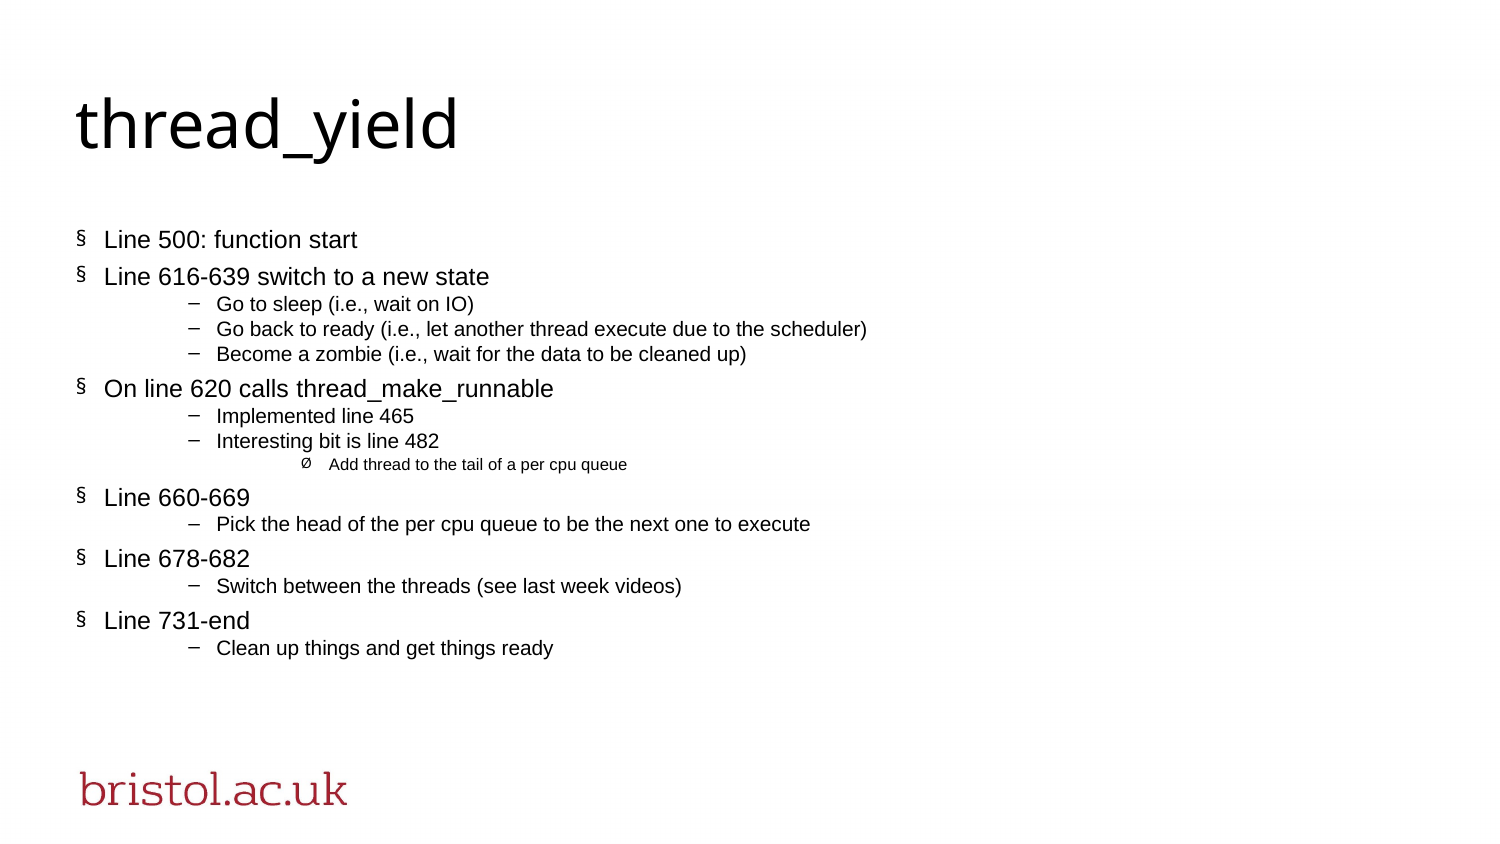

# thread_yield
Line 500: function start
Line 616-639 switch to a new state
Go to sleep (i.e., wait on IO)
Go back to ready (i.e., let another thread execute due to the scheduler)
Become a zombie (i.e., wait for the data to be cleaned up)
On line 620 calls thread_make_runnable
Implemented line 465
Interesting bit is line 482
Add thread to the tail of a per cpu queue
Line 660-669
Pick the head of the per cpu queue to be the next one to execute
Line 678-682
Switch between the threads (see last week videos)
Line 731-end
Clean up things and get things ready